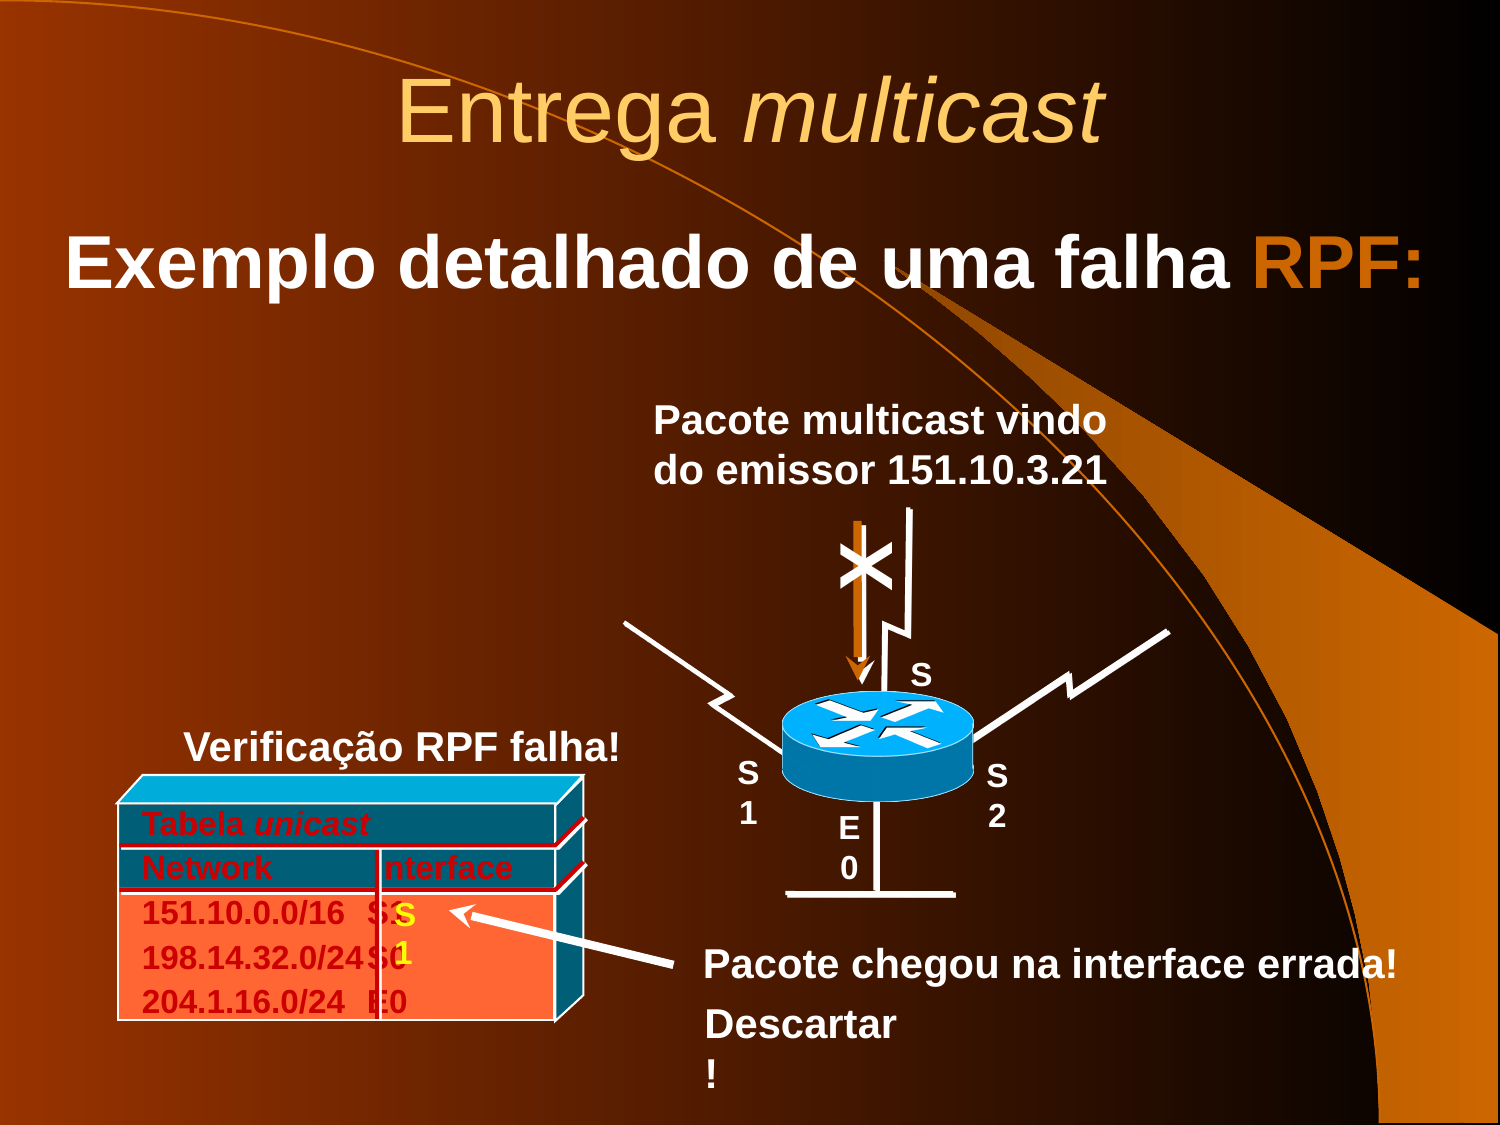

# Entrega multicast
Exemplo detalhado de uma falha RPF:
Pacote multicast vindo
do emissor 151.10.3.21
X
Descartar!
S0
Verificação RPF falha!
S1
S2
Tabela unicast
Network	 Interface
151.10.0.0/16	S1
198.14.32.0/24	S0
204.1.16.0/24	E0
E0
S1
Pacote chegou na interface errada!